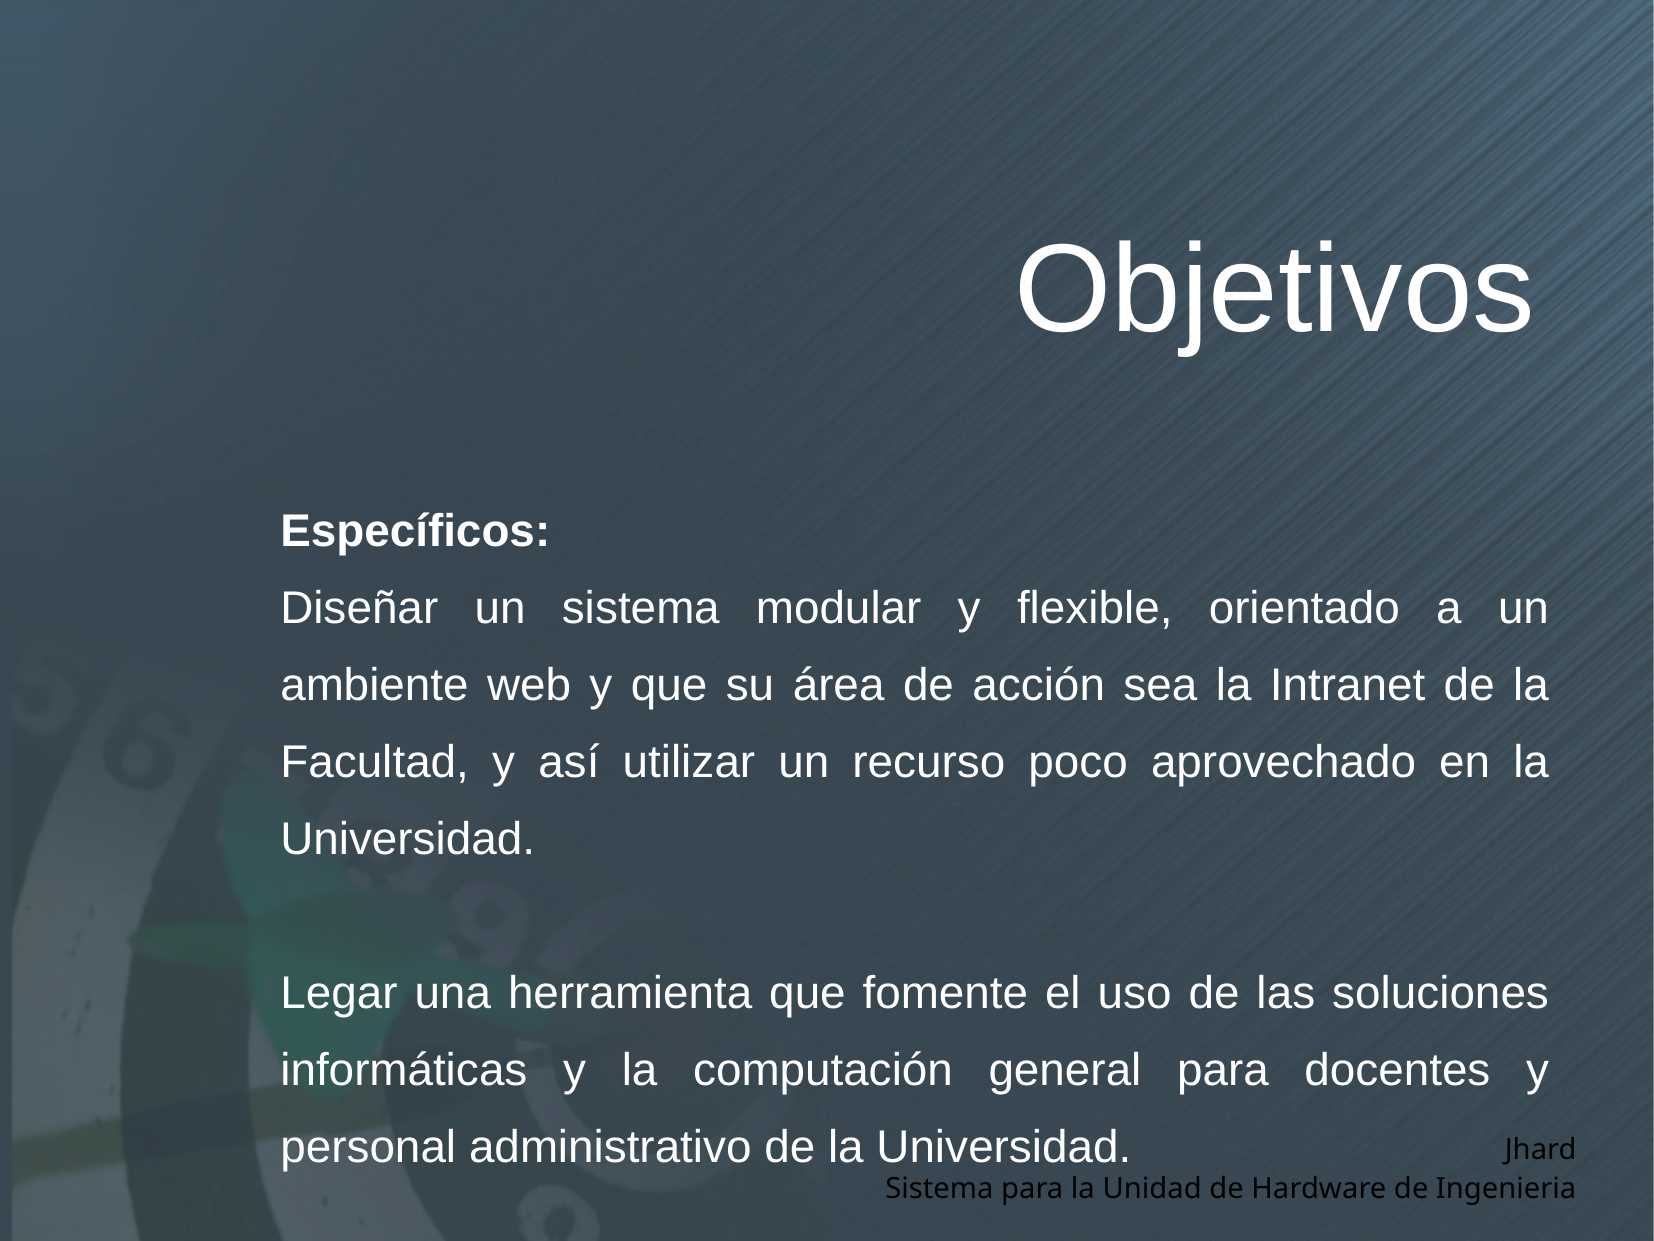

# Objetivos
Específicos:
Diseñar un sistema modular y flexible, orientado a un ambiente web y que su área de acción sea la Intranet de la Facultad, y así utilizar un recurso poco aprovechado en la Universidad.
Legar una herramienta que fomente el uso de las soluciones informáticas y la computación general para docentes y personal administrativo de la Universidad.